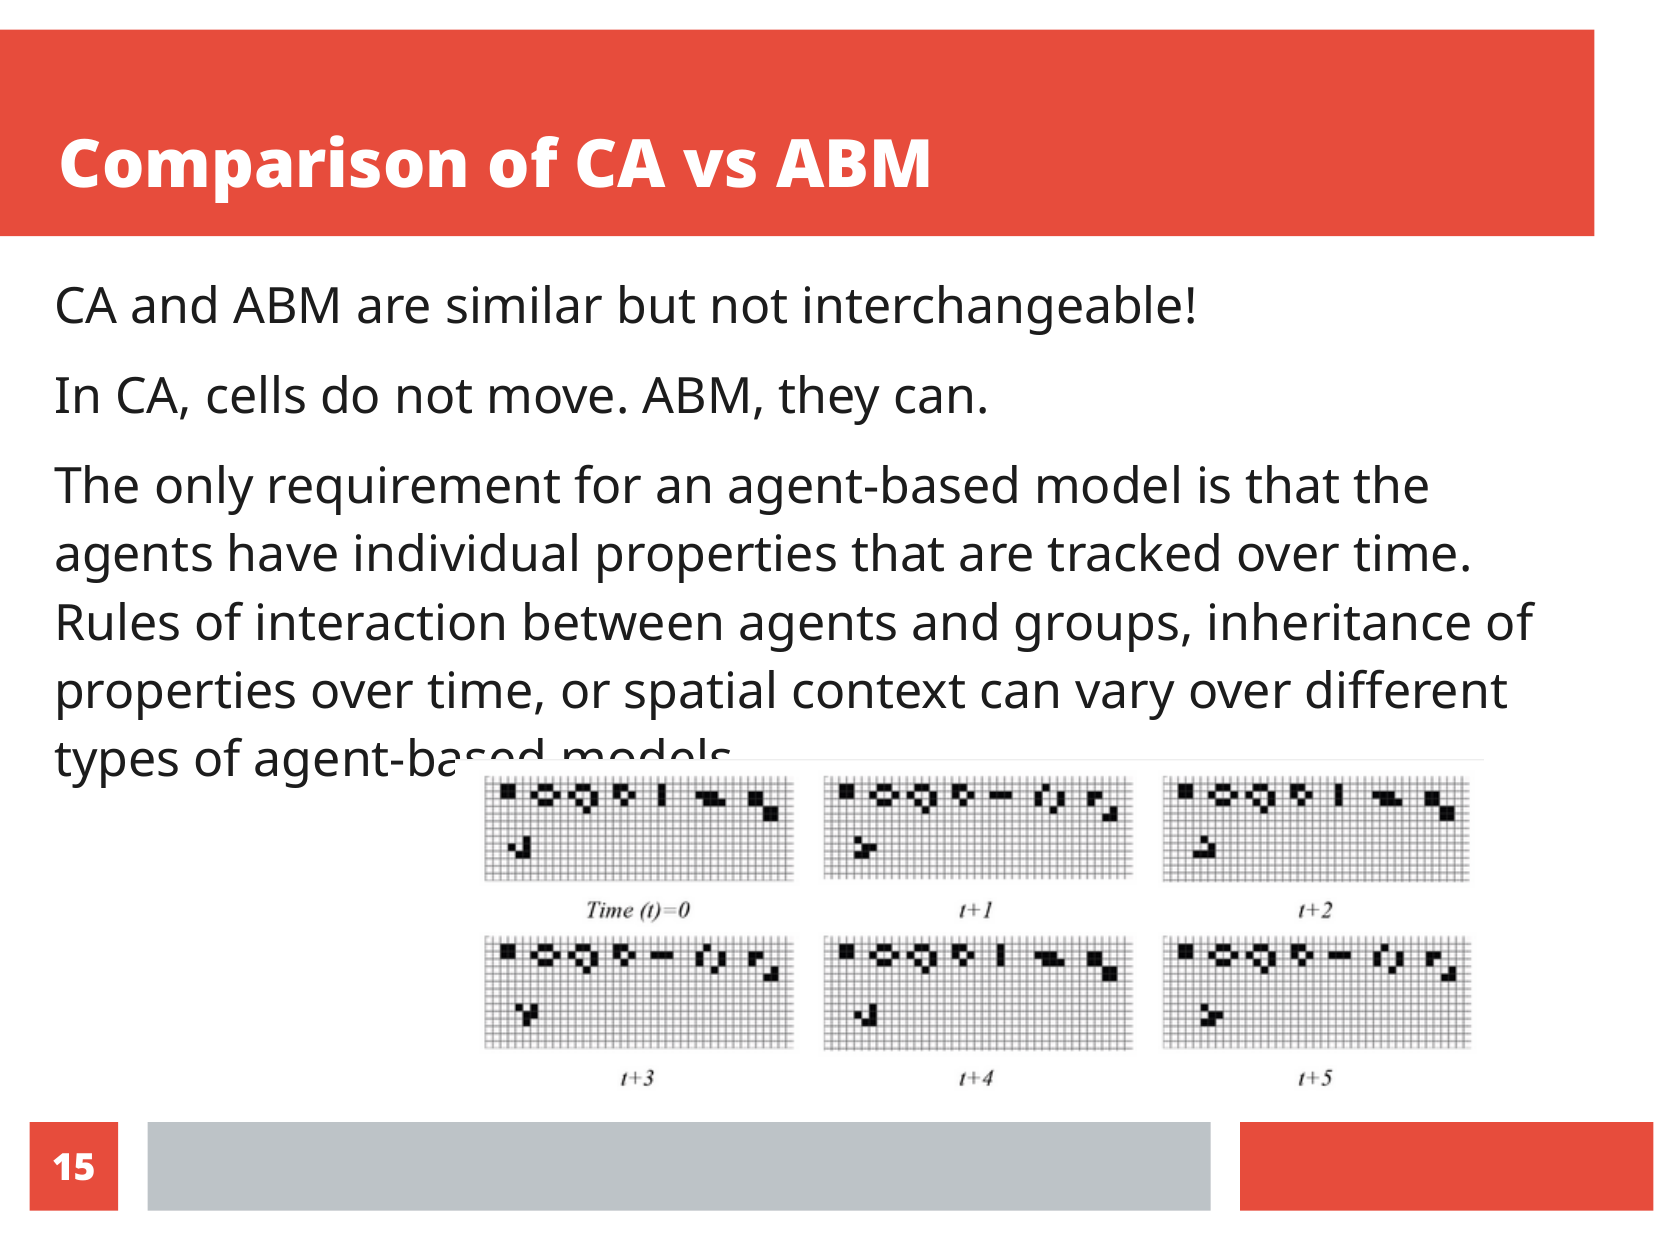

# Comparison of CA vs ABM
CA and ABM are similar but not interchangeable!
In CA, cells do not move. ABM, they can.
The only requirement for an agent-based model is that the agents have individual properties that are tracked over time. Rules of interaction between agents and groups, inheritance of properties over time, or spatial context can vary over different types of agent-based models.
15